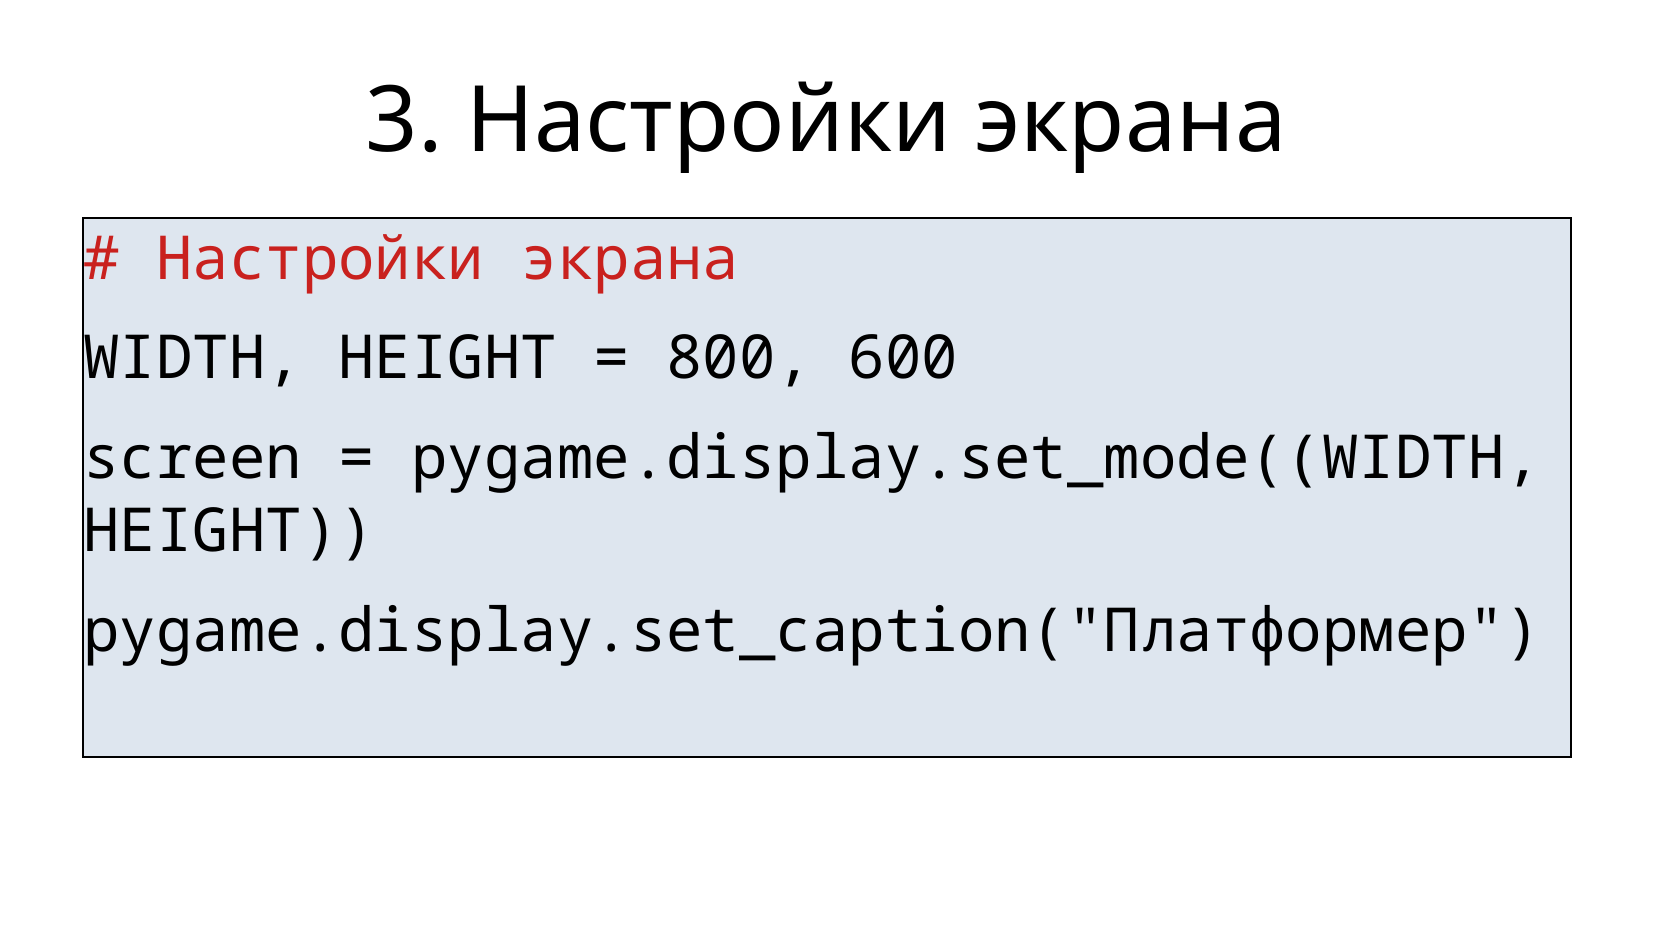

# 3. Настройки экрана
# Настройки экрана
WIDTH, HEIGHT = 800, 600
screen = pygame.display.set_mode((WIDTH, HEIGHT))
pygame.display.set_caption("Платформер")